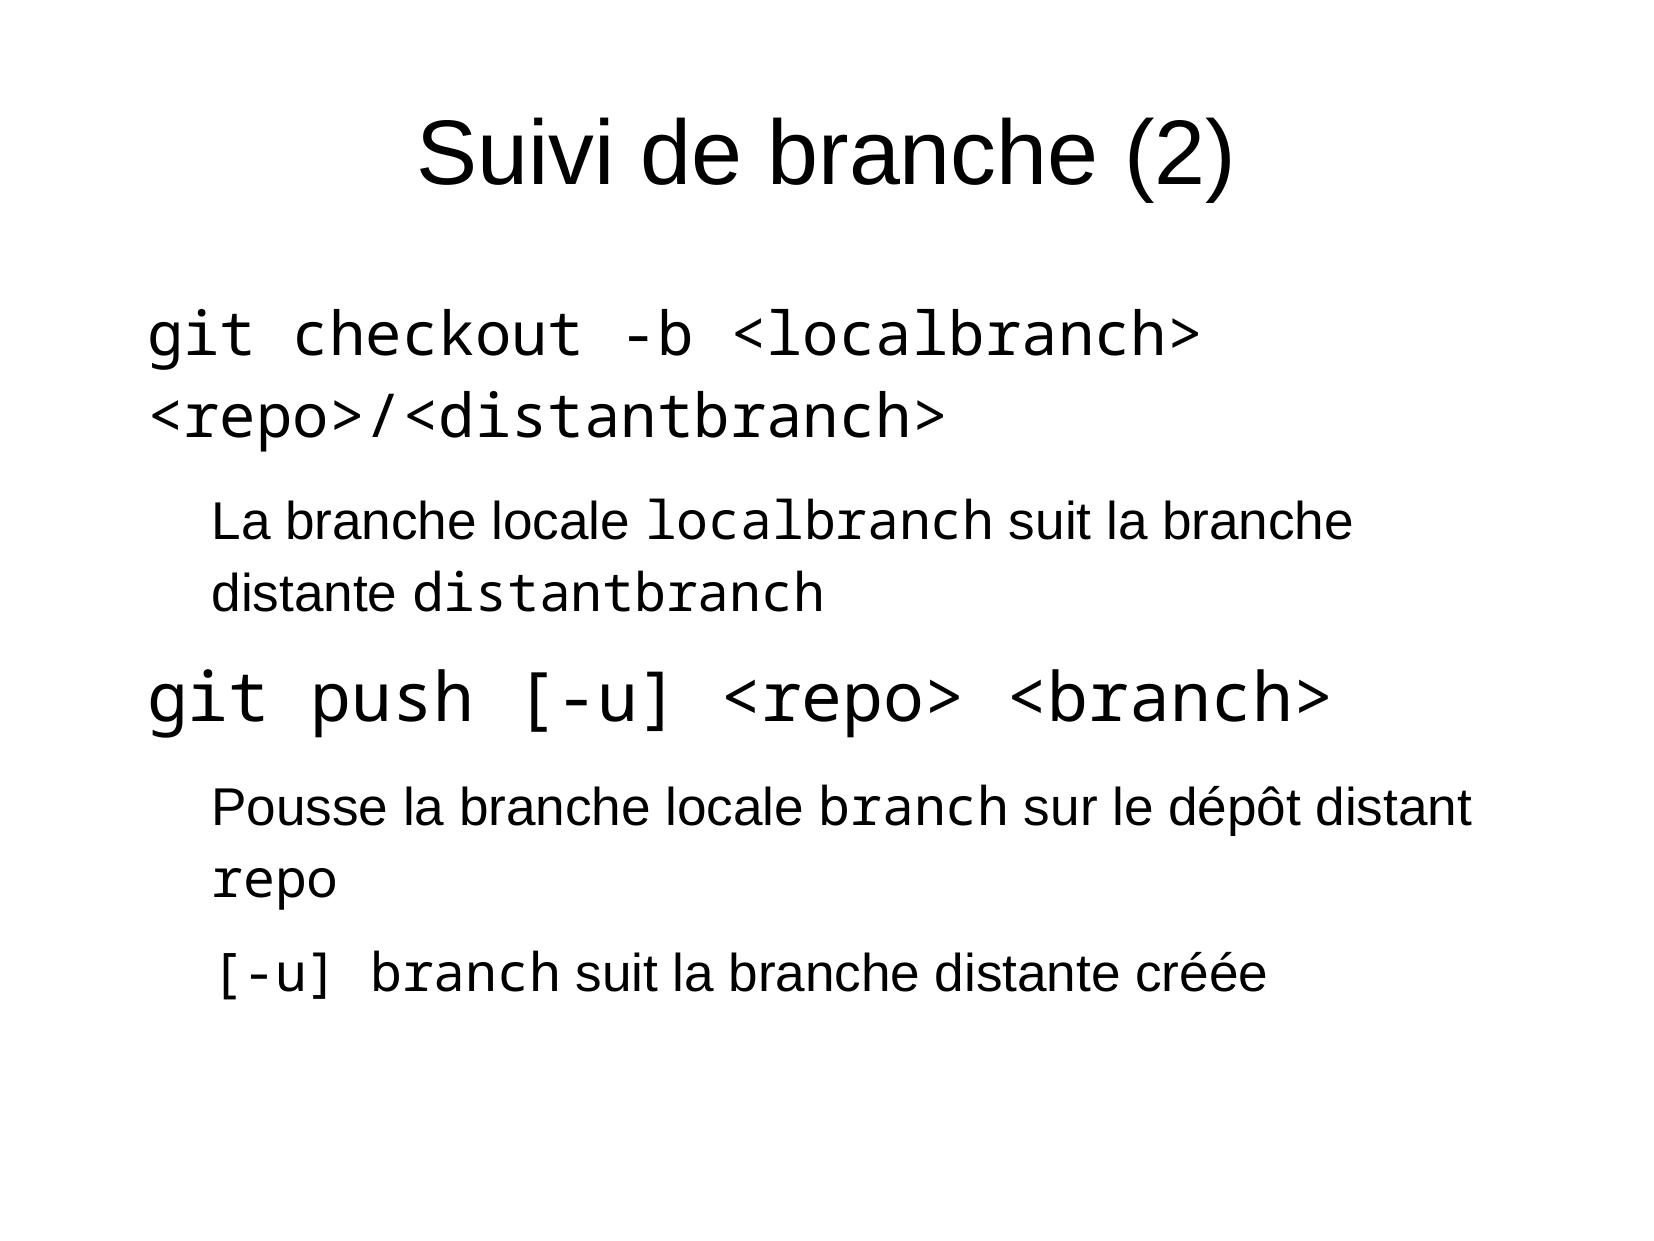

# Suivi de branche (2)
git checkout -b <localbranch> <repo>/<distantbranch>
La branche locale localbranch suit la branche distante distantbranch
git push [-u] <repo> <branch>
Pousse la branche locale branch sur le dépôt distant repo
[-u] branch suit la branche distante créée